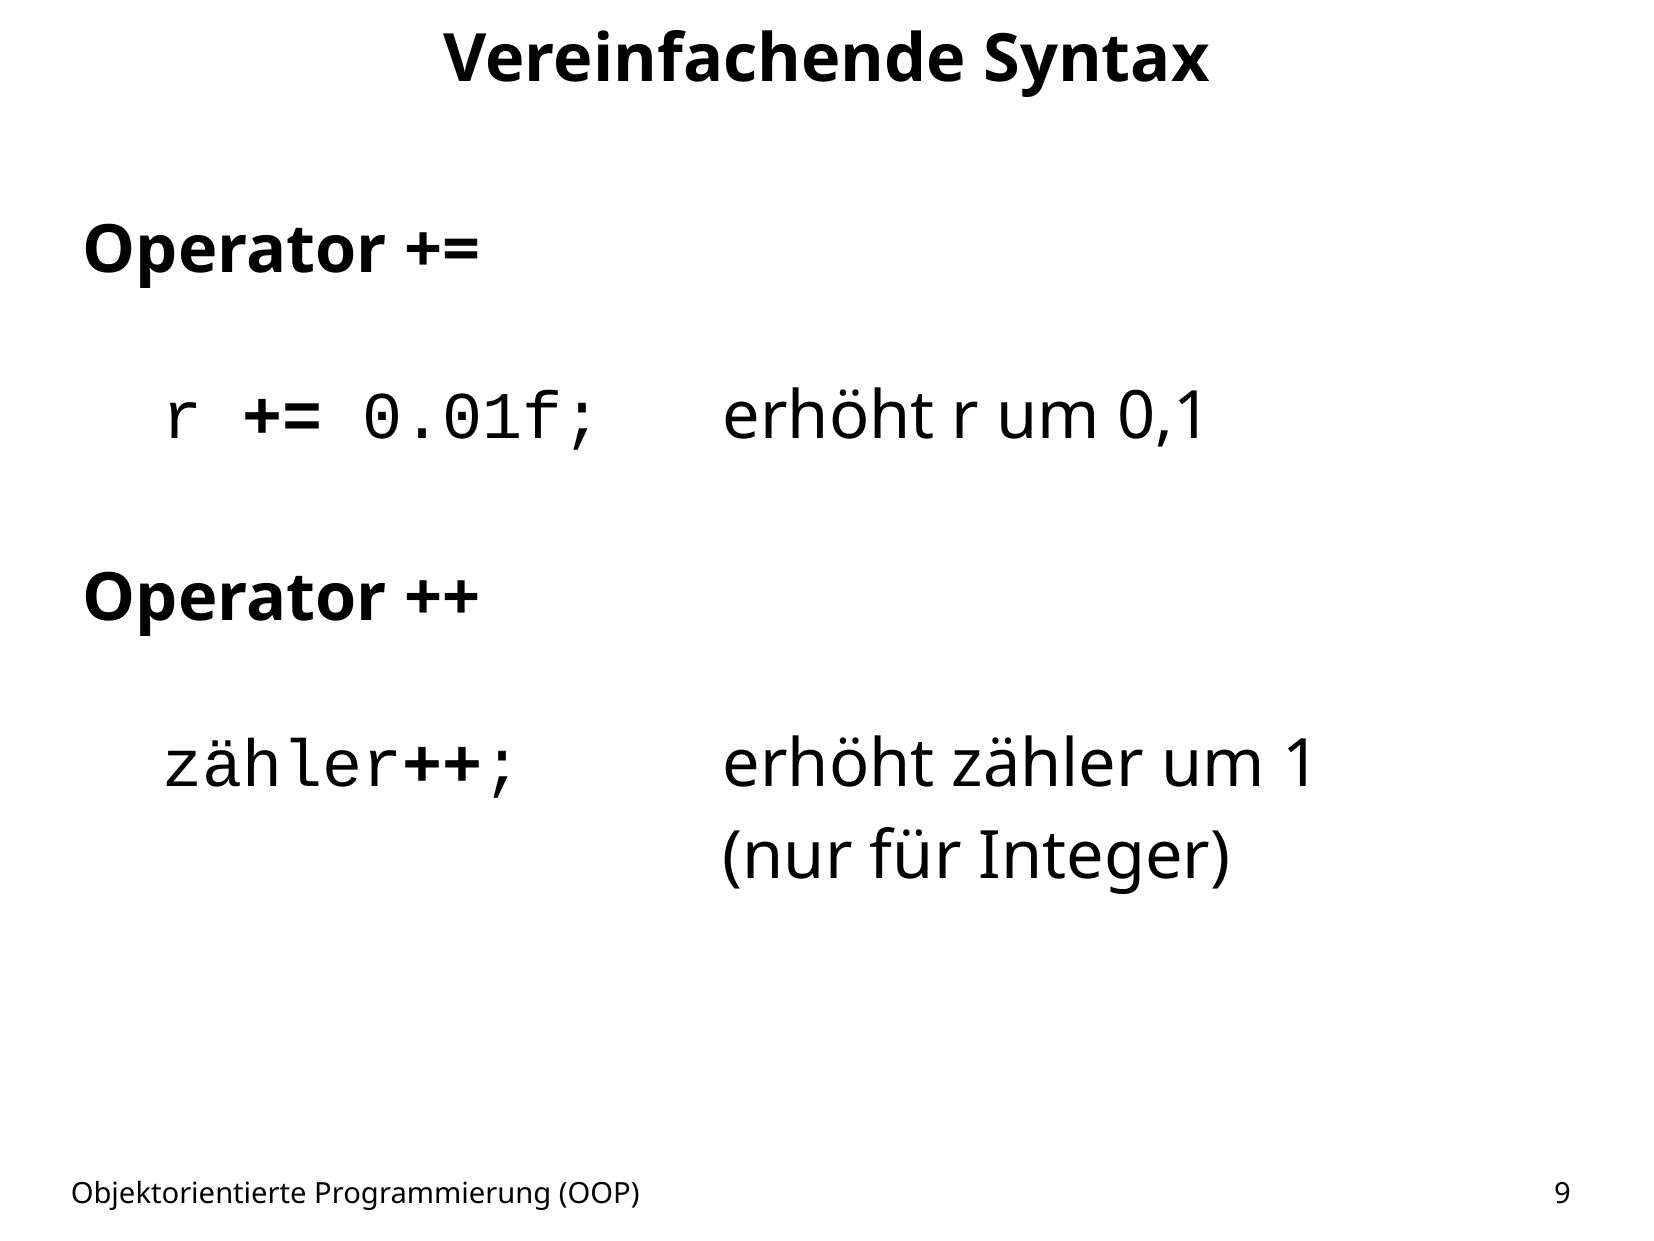

# Vereinfachende Syntax
Operator +=
 r += 0.01f; erhöht r um 0,1
Operator ++
 zähler++; erhöht zähler um 1
 (nur für Integer)
Objektorientierte Programmierung (OOP)
9